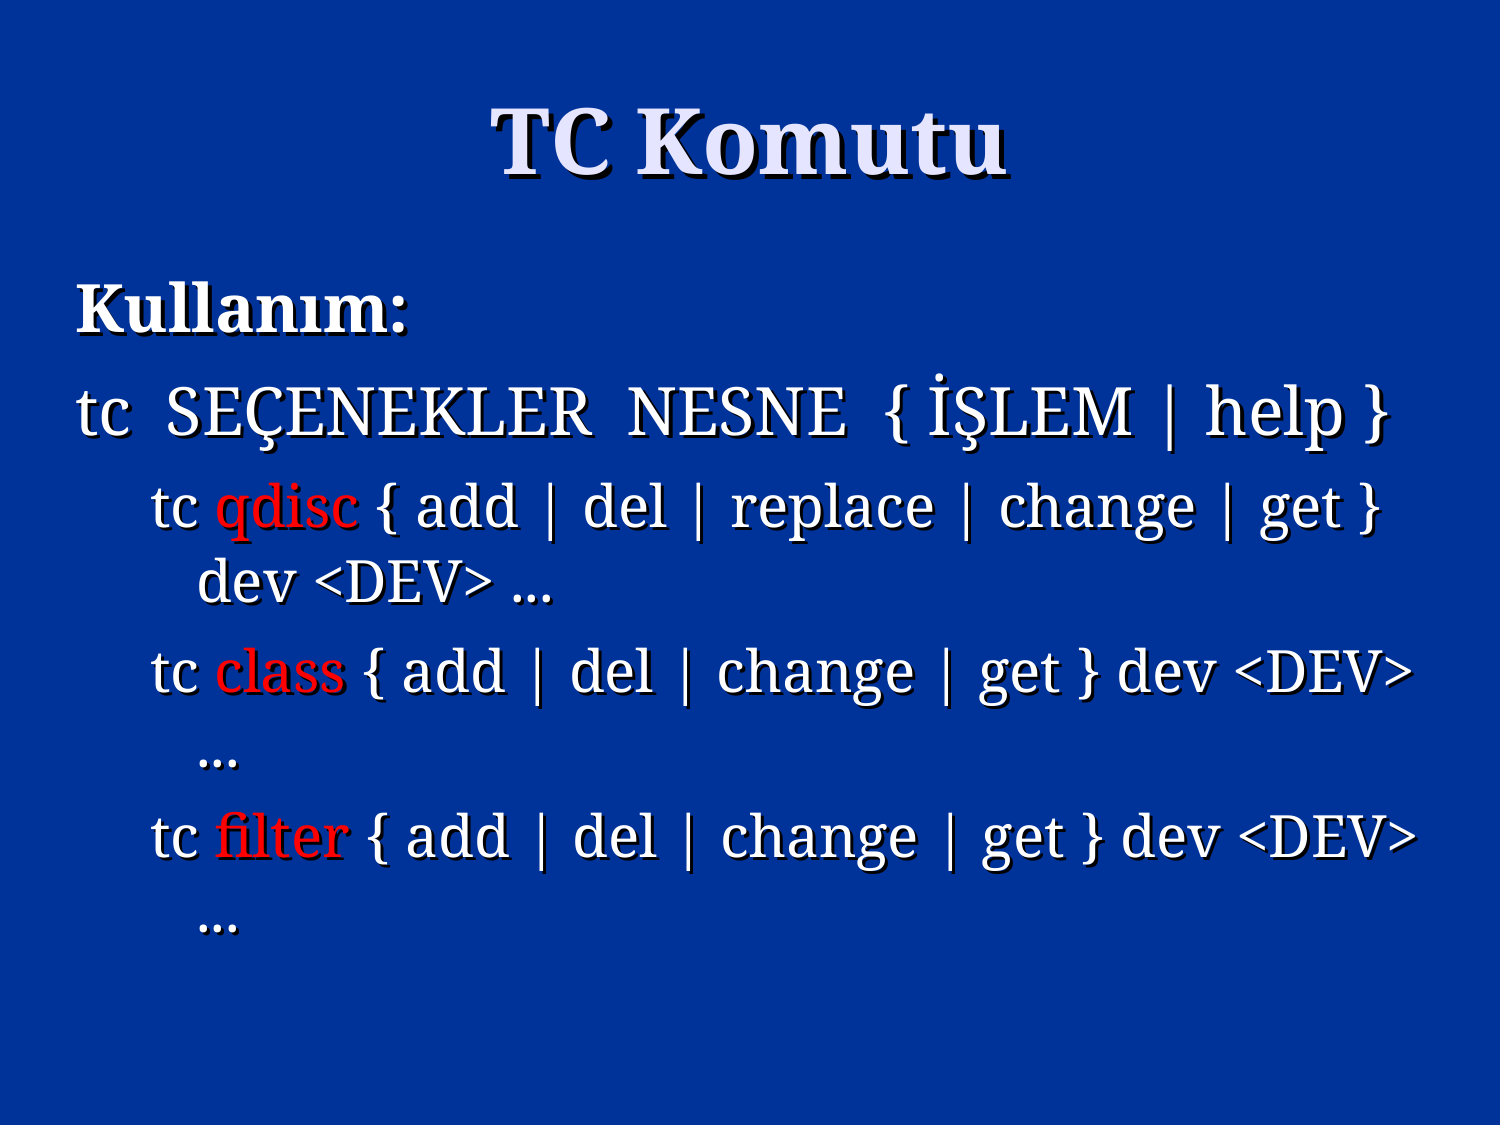

# TC Komutu
Kullanım:
tc SEÇENEKLER NESNE { İŞLEM | help }
tc qdisc { add | del | replace | change | get } dev <DEV> ...
tc class { add | del | change | get } dev <DEV> ...
tc filter { add | del | change | get } dev <DEV> ...